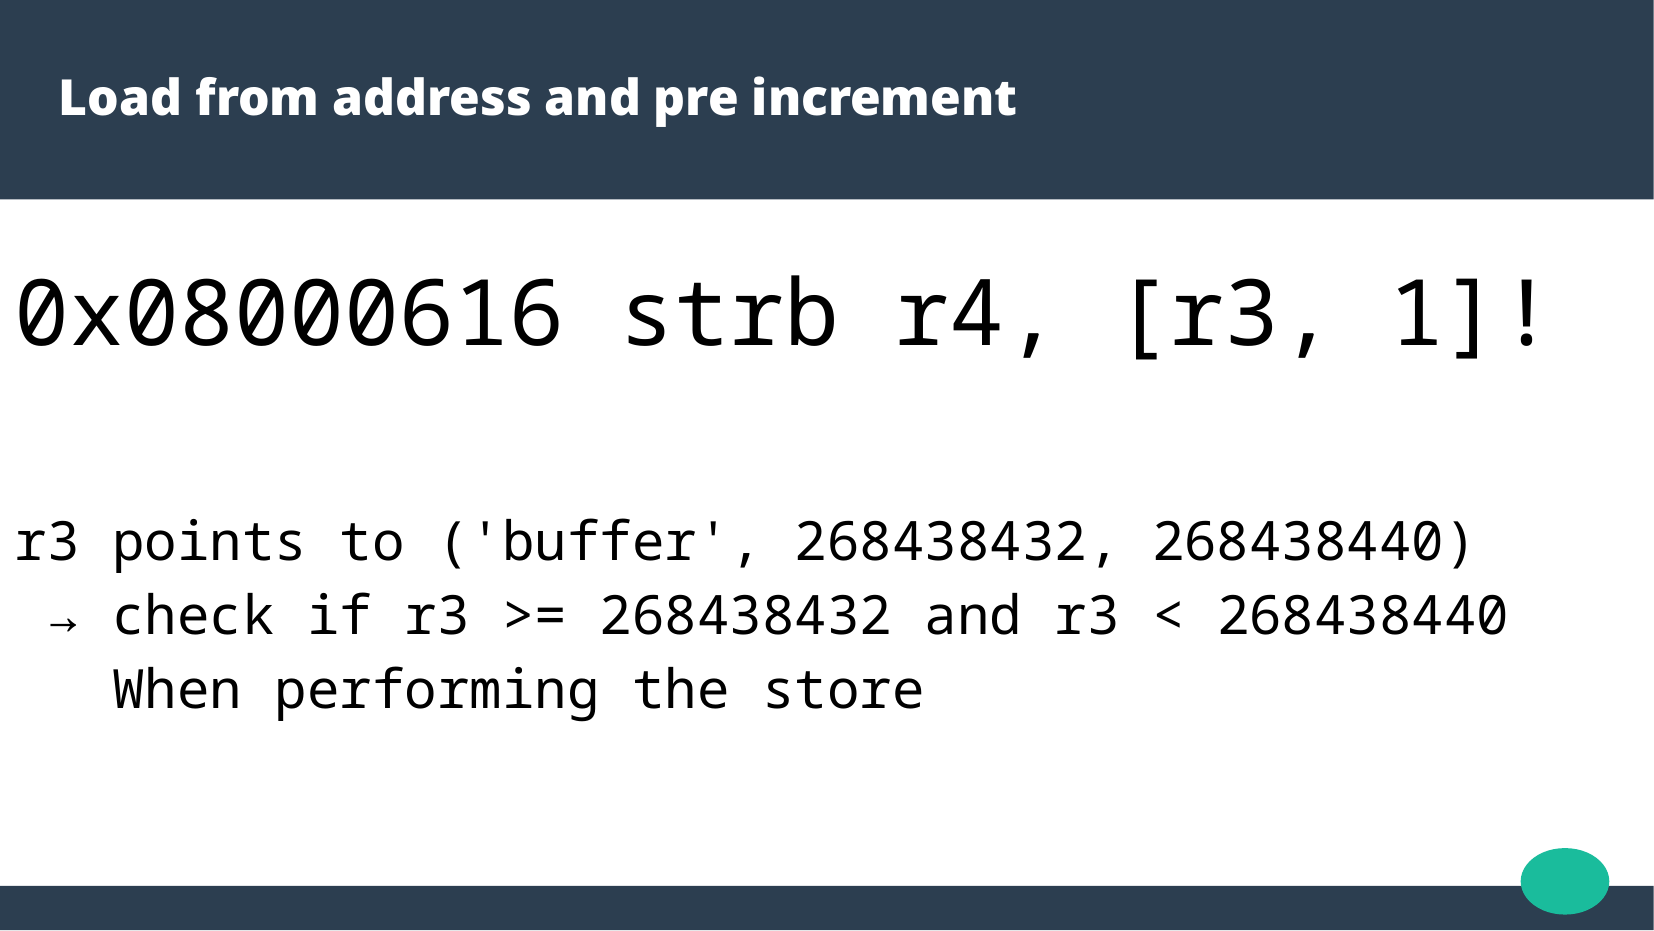

# Load from address and pre increment
0x08000616 strb r4, [r3, 1]!
r3 points to ('buffer', 268438432, 268438440)
 → check if r3 >= 268438432 and r3 < 268438440
 When performing the store